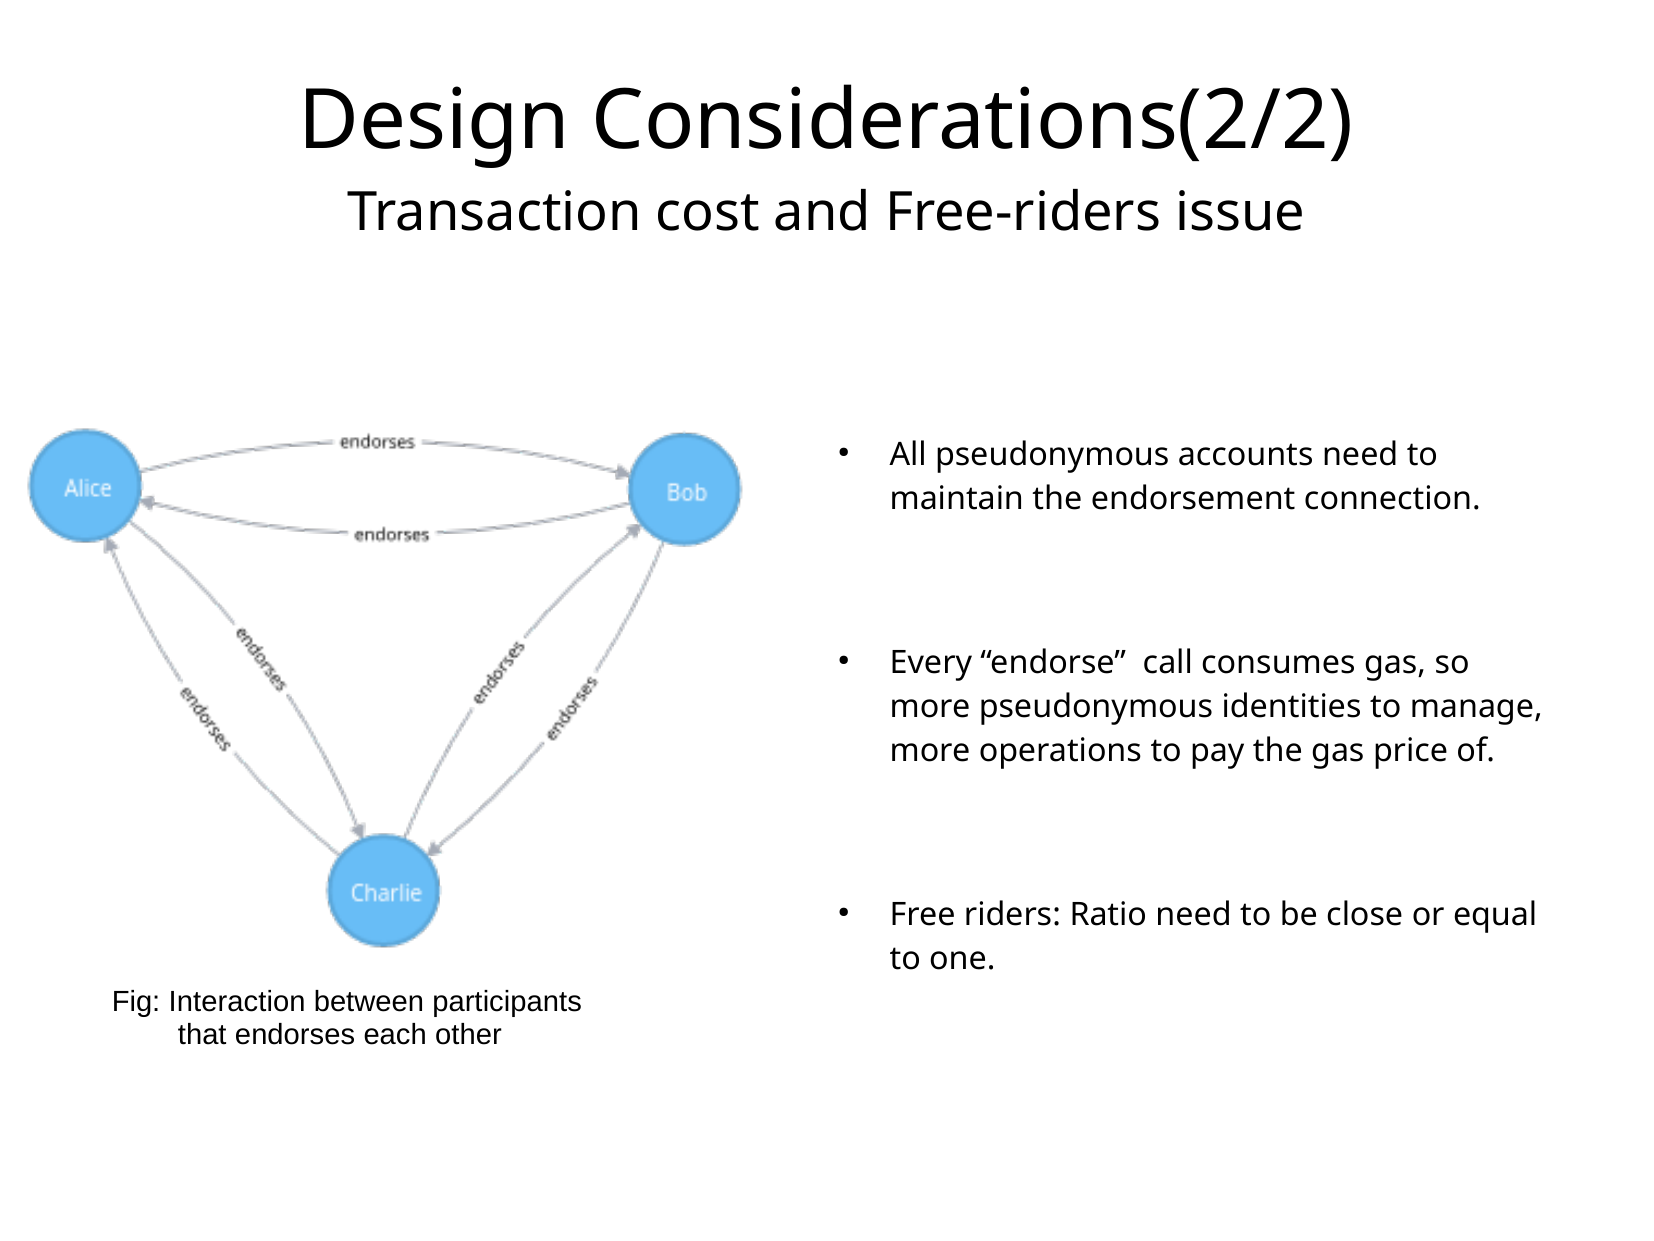

# Design Considerations(2/2) Transaction cost and Free-riders issue
All pseudonymous accounts need to maintain the endorsement connection.
Every “endorse” call consumes gas, so more pseudonymous identities to manage, more operations to pay the gas price of.
Free riders: Ratio need to be close or equal to one.
Fig: Interaction between participants
 that endorses each other